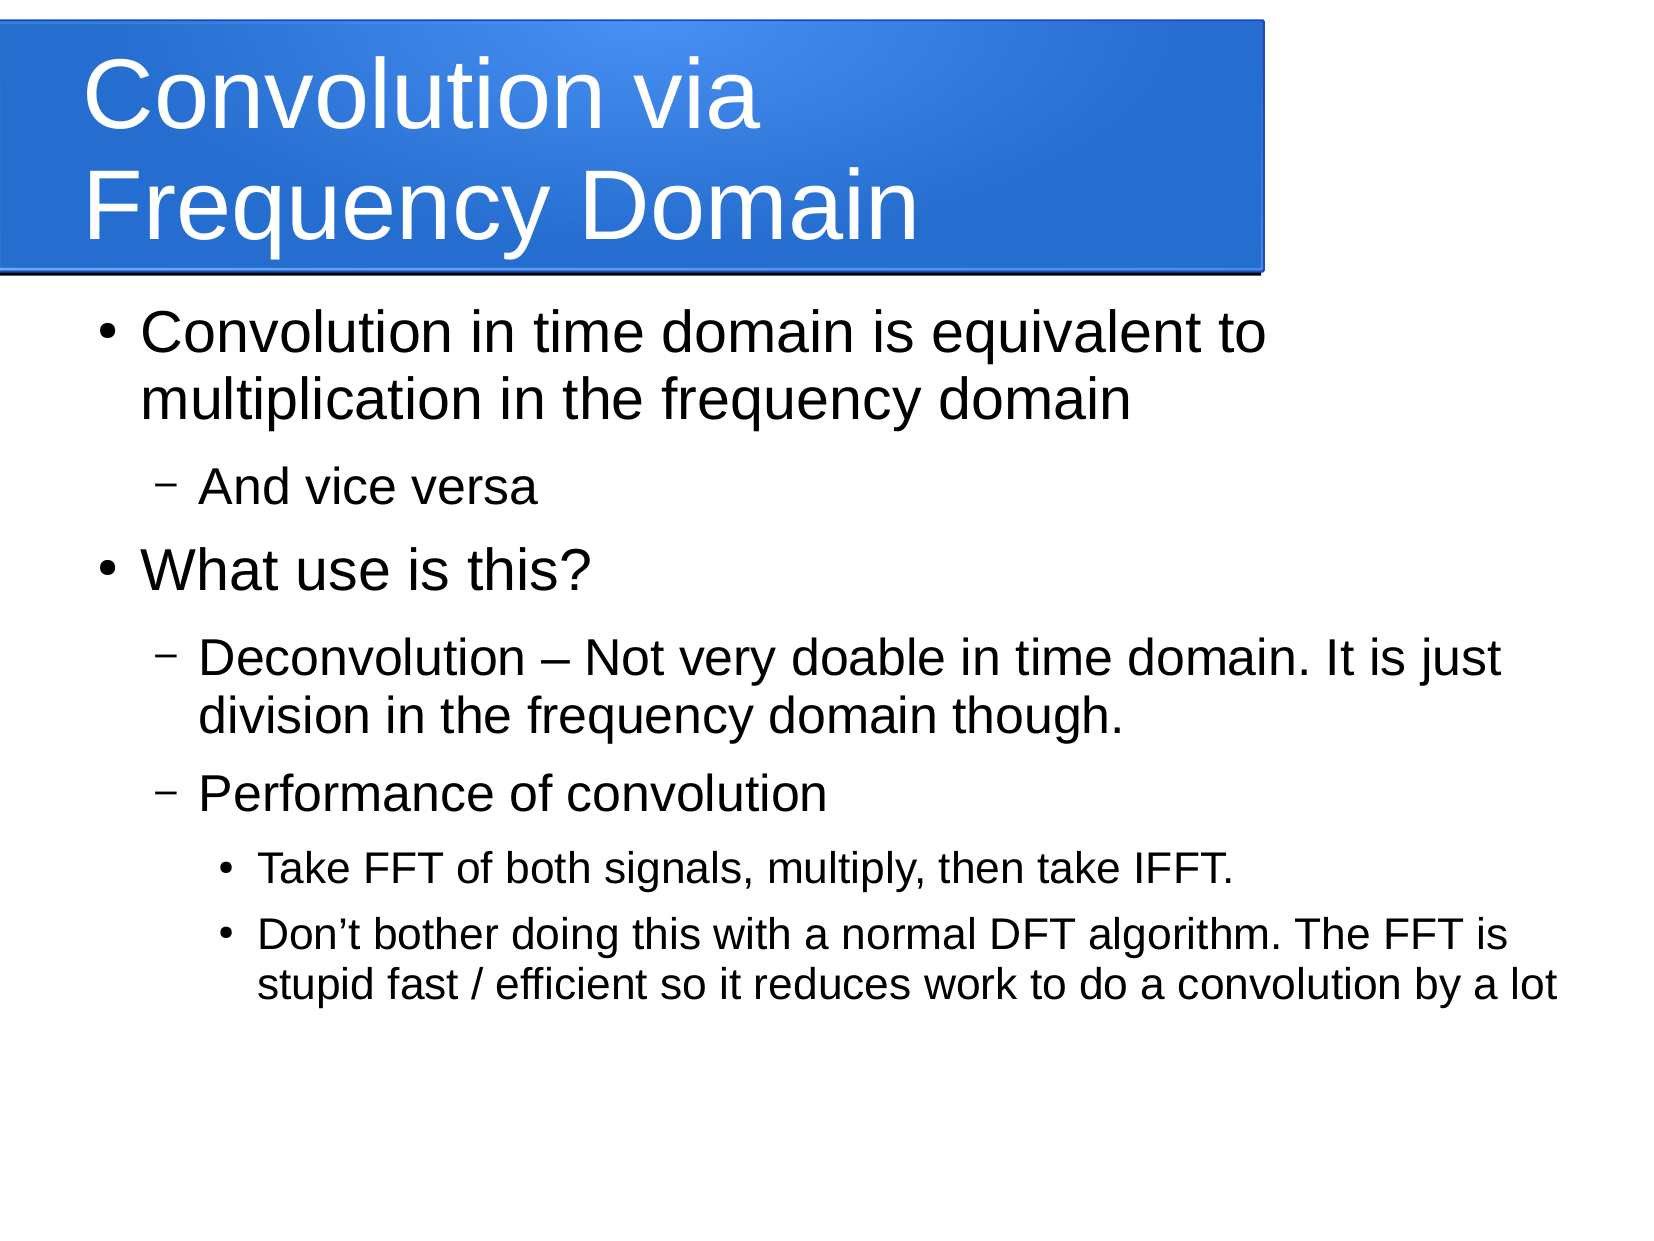

# Convolution via Frequency Domain
Convolution in time domain is equivalent to multiplication in the frequency domain
And vice versa
What use is this?
Deconvolution – Not very doable in time domain. It is just division in the frequency domain though.
Performance of convolution
Take FFT of both signals, multiply, then take IFFT.
Don’t bother doing this with a normal DFT algorithm. The FFT is stupid fast / efficient so it reduces work to do a convolution by a lot